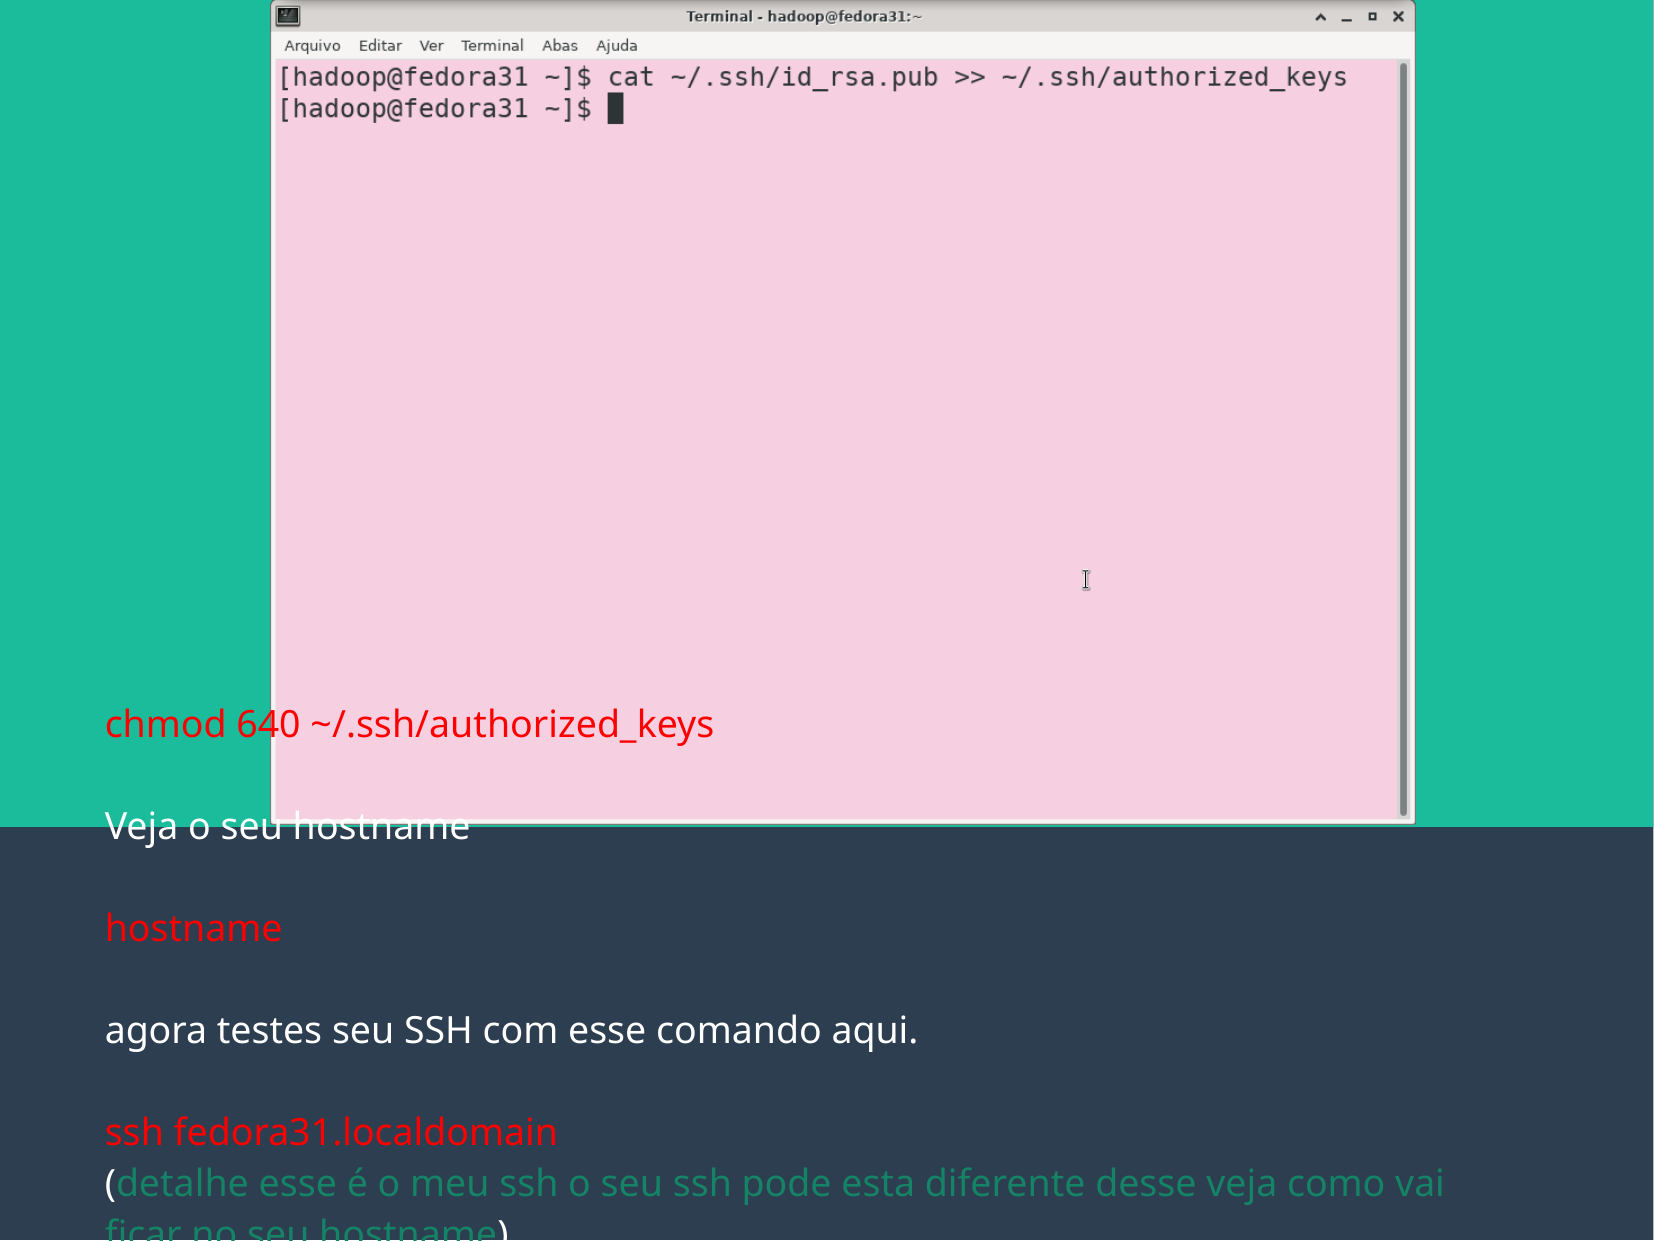

chmod 640 ~/.ssh/authorized_keys
Veja o seu hostname
hostname
agora testes seu SSH com esse comando aqui.
ssh fedora31.localdomain
(detalhe esse é o meu ssh o seu ssh pode esta diferente desse veja como vai ficar no seu hostname)
ssh localhost.localdomain